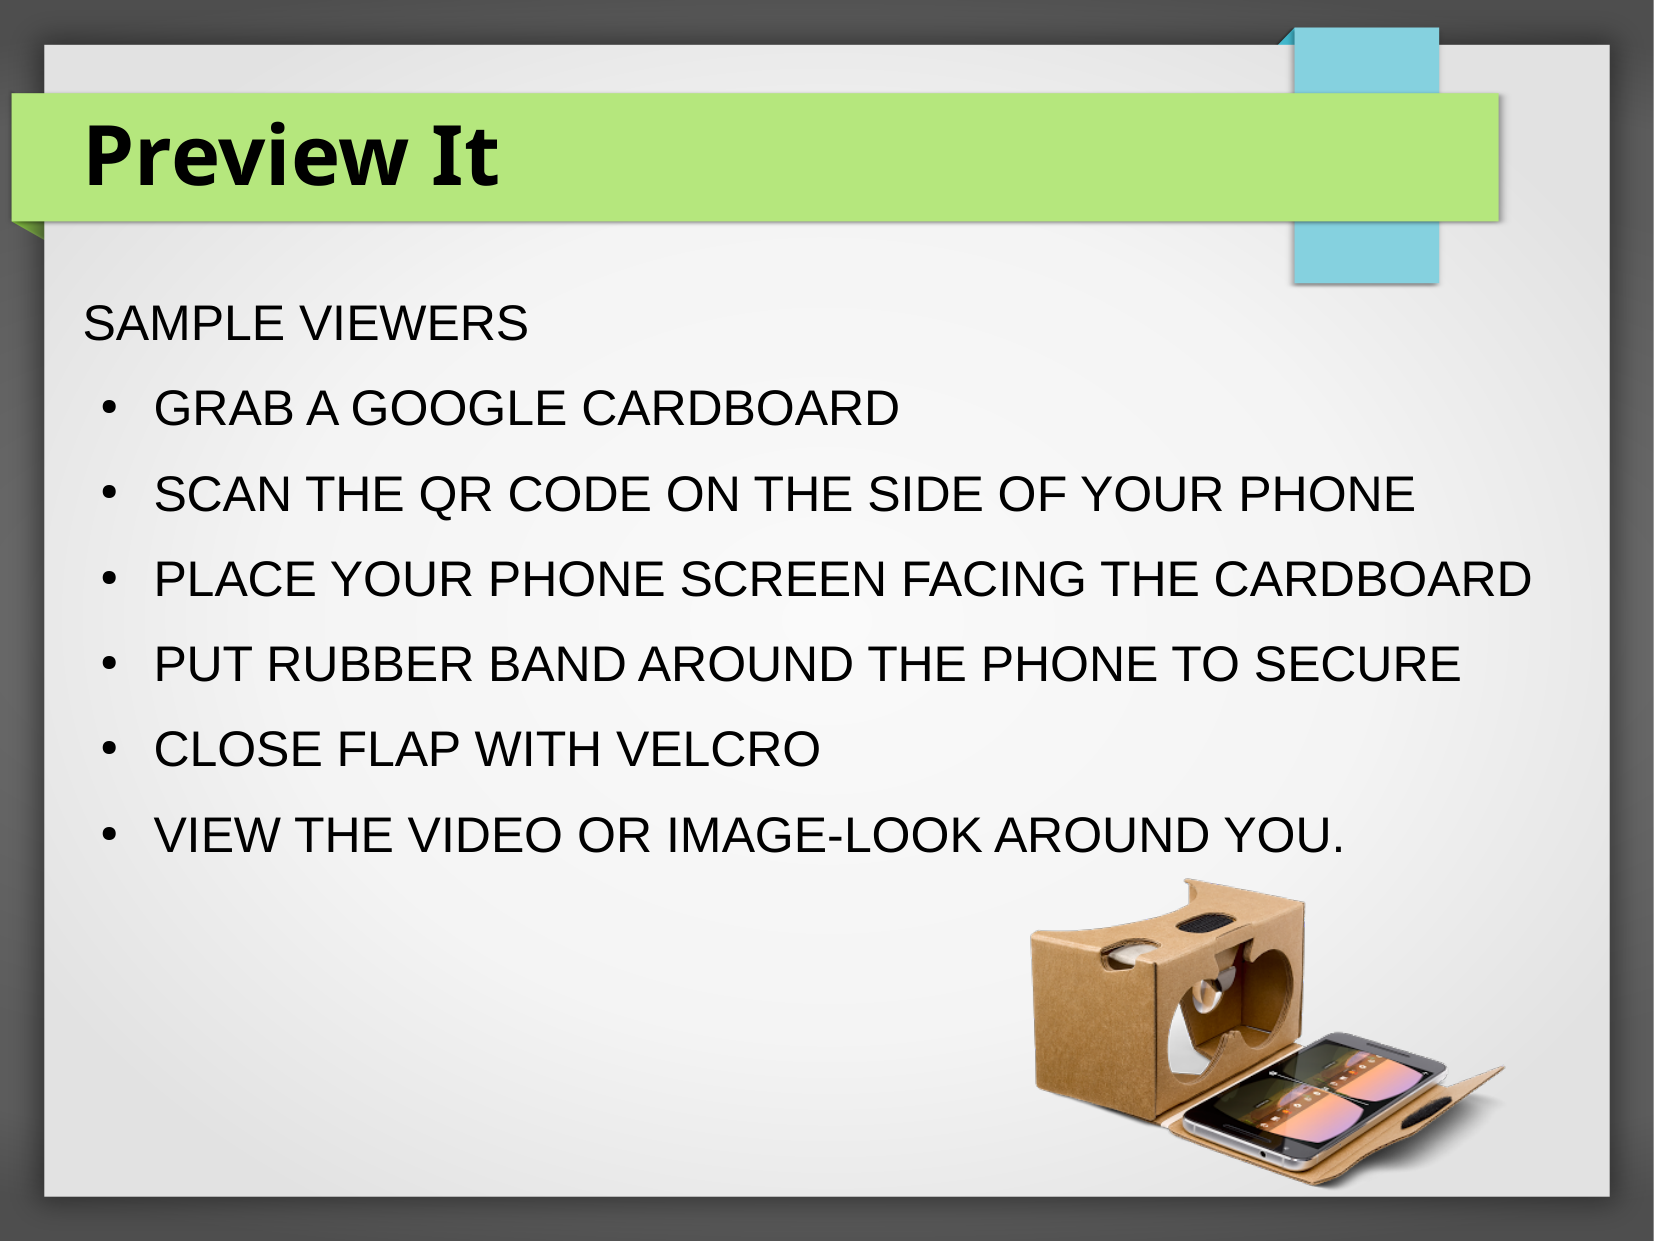

# Preview It
SAMPLE VIEWERS
GRAB A GOOGLE CARDBOARD
SCAN THE QR CODE ON THE SIDE OF YOUR PHONE
PLACE YOUR PHONE SCREEN FACING THE CARDBOARD
PUT RUBBER BAND AROUND THE PHONE TO SECURE
CLOSE FLAP WITH VELCRO
VIEW THE VIDEO OR IMAGE-LOOK AROUND YOU.